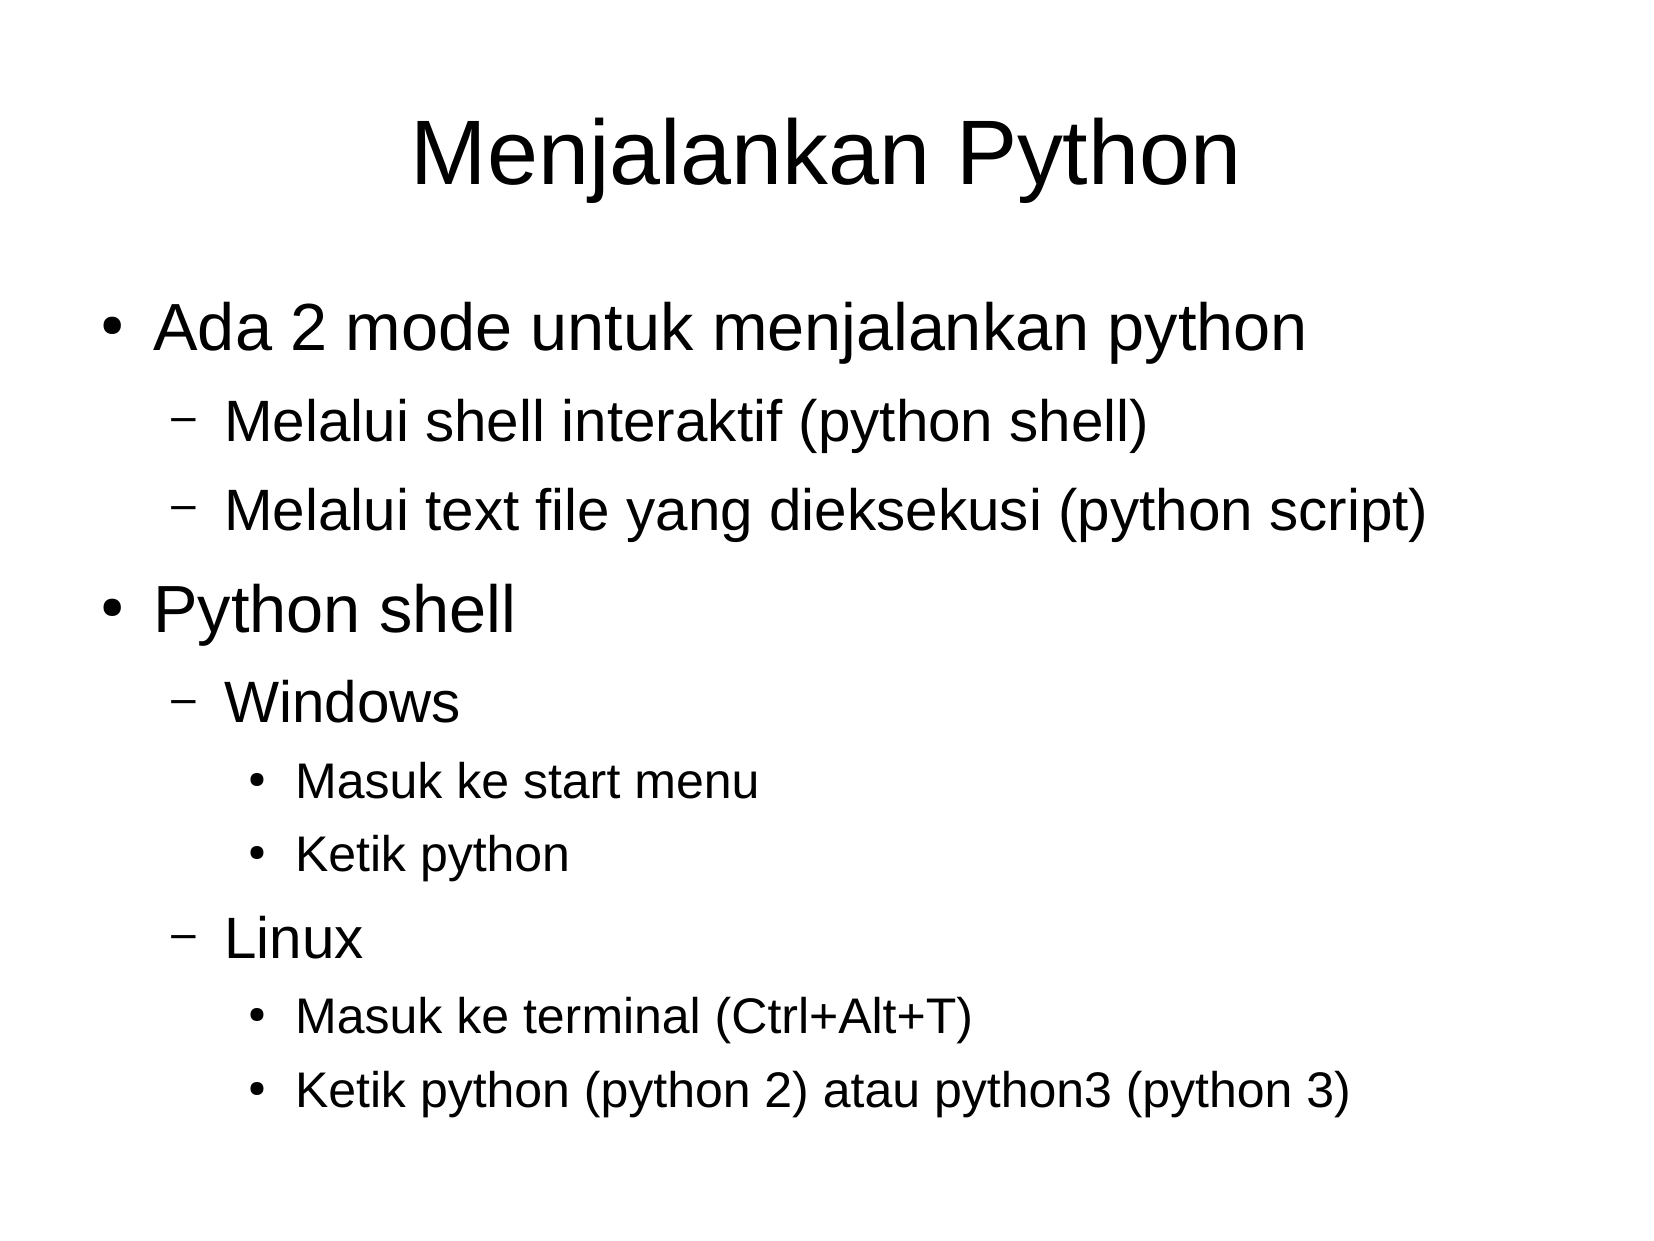

# Menjalankan Python
Ada 2 mode untuk menjalankan python
Melalui shell interaktif (python shell)
Melalui text file yang dieksekusi (python script)
Python shell
Windows
Masuk ke start menu
Ketik python
Linux
Masuk ke terminal (Ctrl+Alt+T)
Ketik python (python 2) atau python3 (python 3)